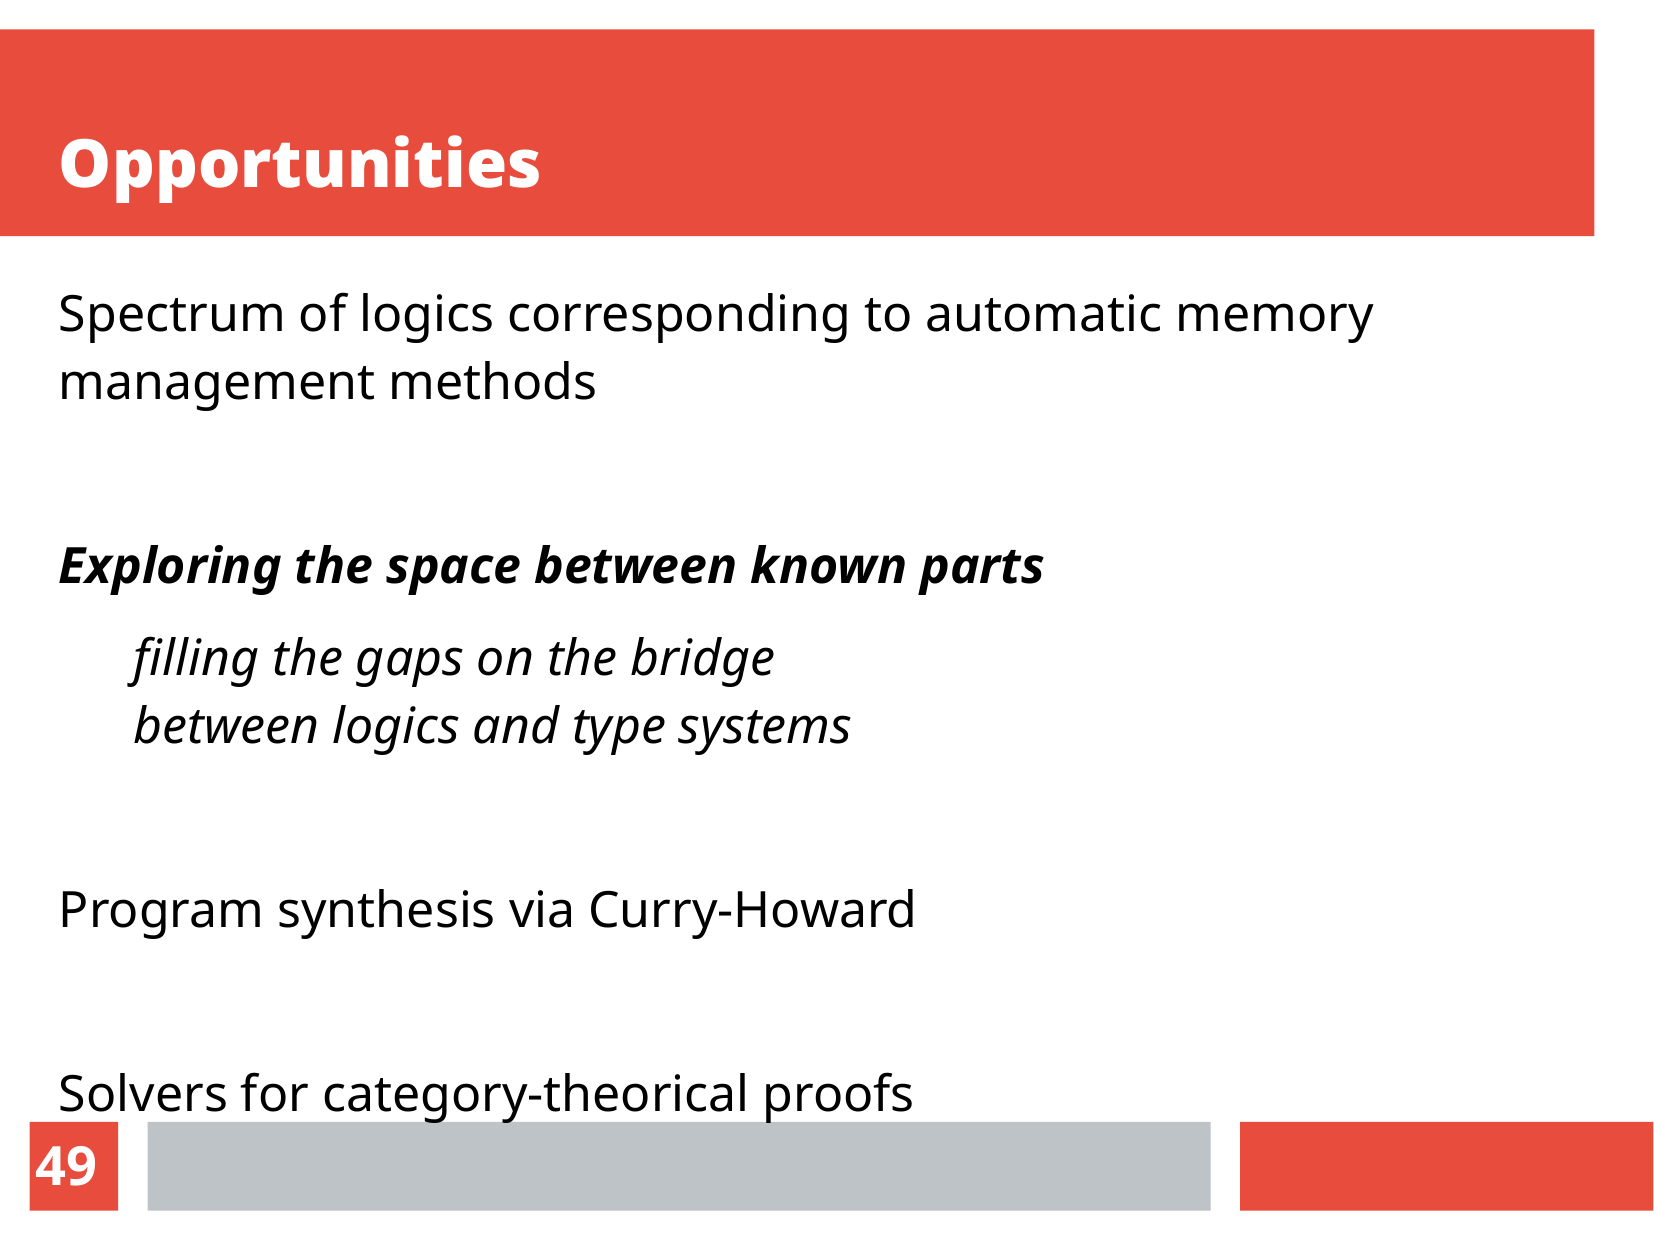

# Opportunities
Spectrum of logics corresponding to automatic memory management methods
Exploring the space between known parts
	filling the gaps on the bridge
	between logics and type systems
Program synthesis via Curry-Howard
Solvers for category-theorical proofs
49
136